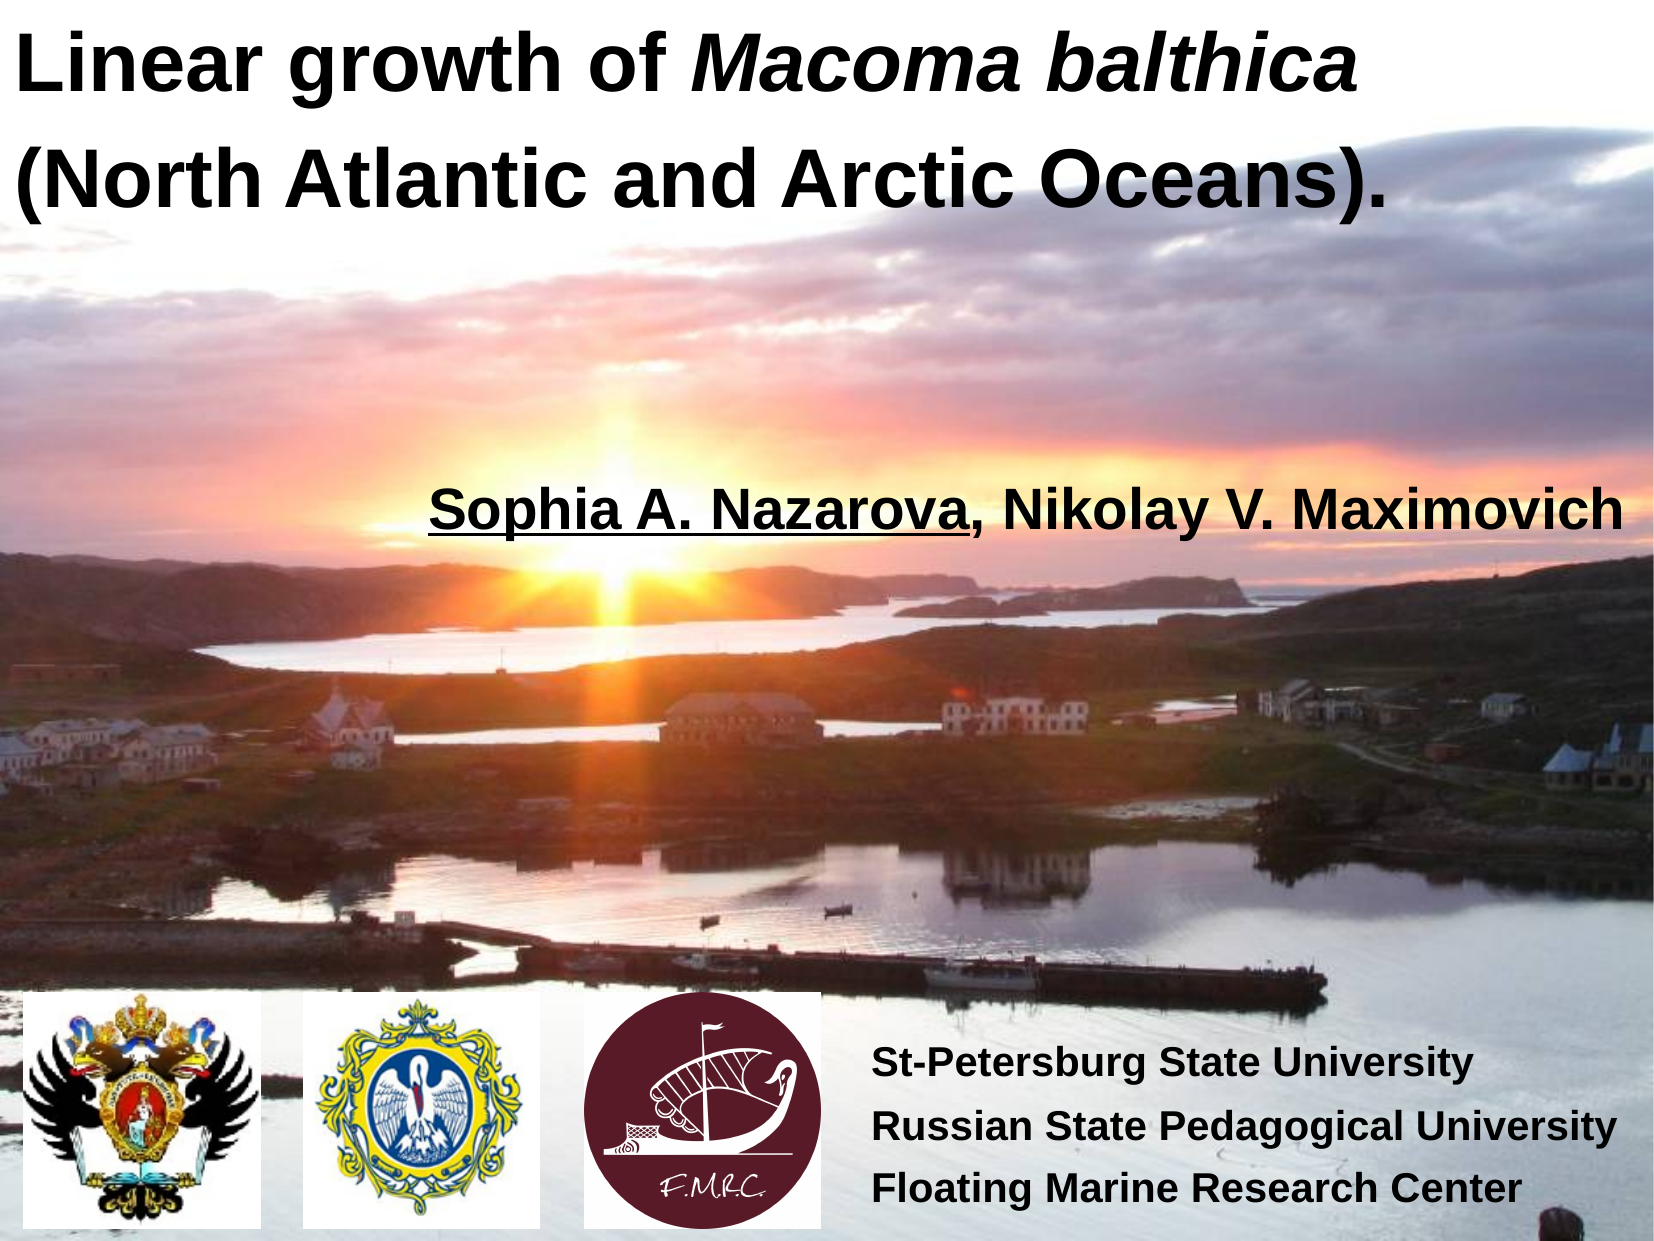

Linear growth of Macoma balthica
(North Atlantic and Arctic Oceans).
Sophia A. Nazarova, Nikolay V. Maximovich
St-Petersburg State University
Russian State Pedagogical University
Floating Marine Research Center